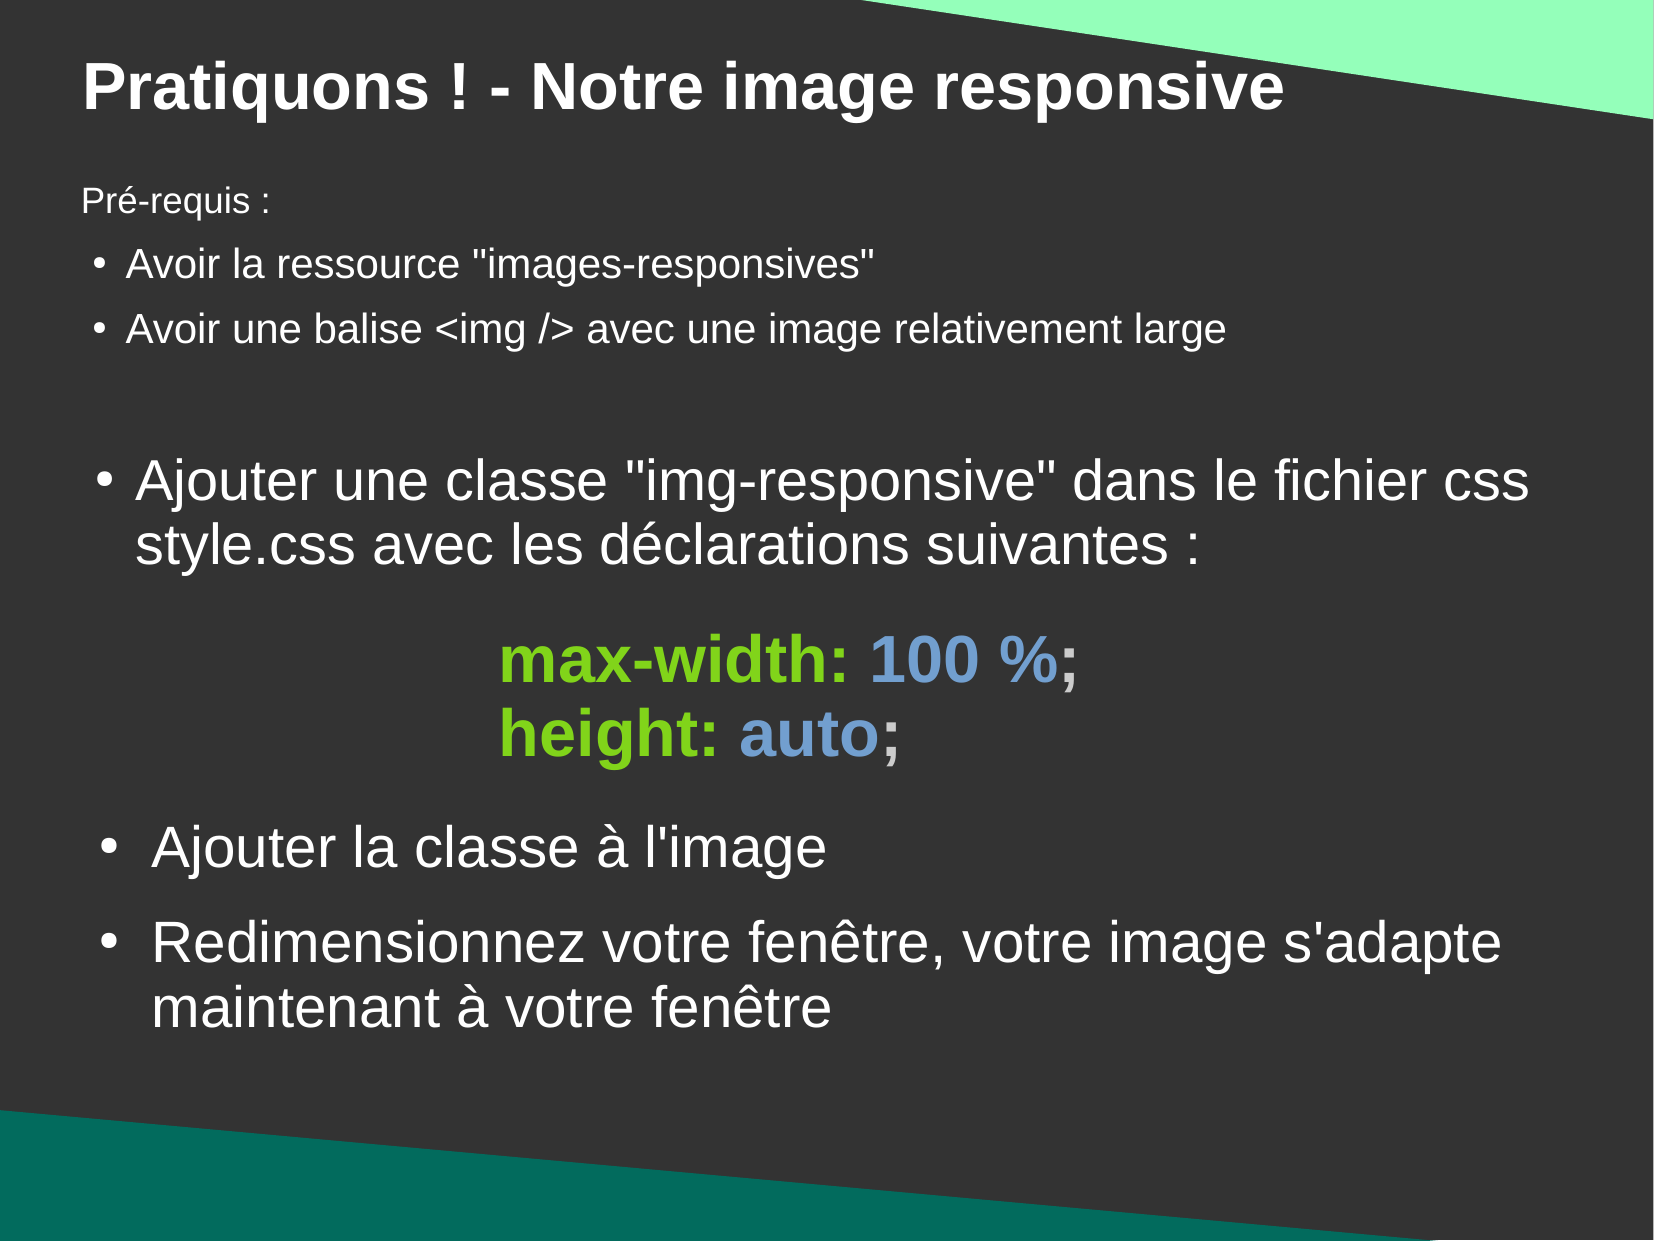

# Pratiquons ! - Notre image responsive
Pré-requis :
Avoir la ressource "images-responsives"
Avoir une balise <img /> avec une image relativement large
Ajouter une classe "img-responsive" dans le fichier css style.css avec les déclarations suivantes :
max-width: 100 %;
height: auto;
Ajouter la classe à l'image
Redimensionnez votre fenêtre, votre image s'adapte maintenant à votre fenêtre